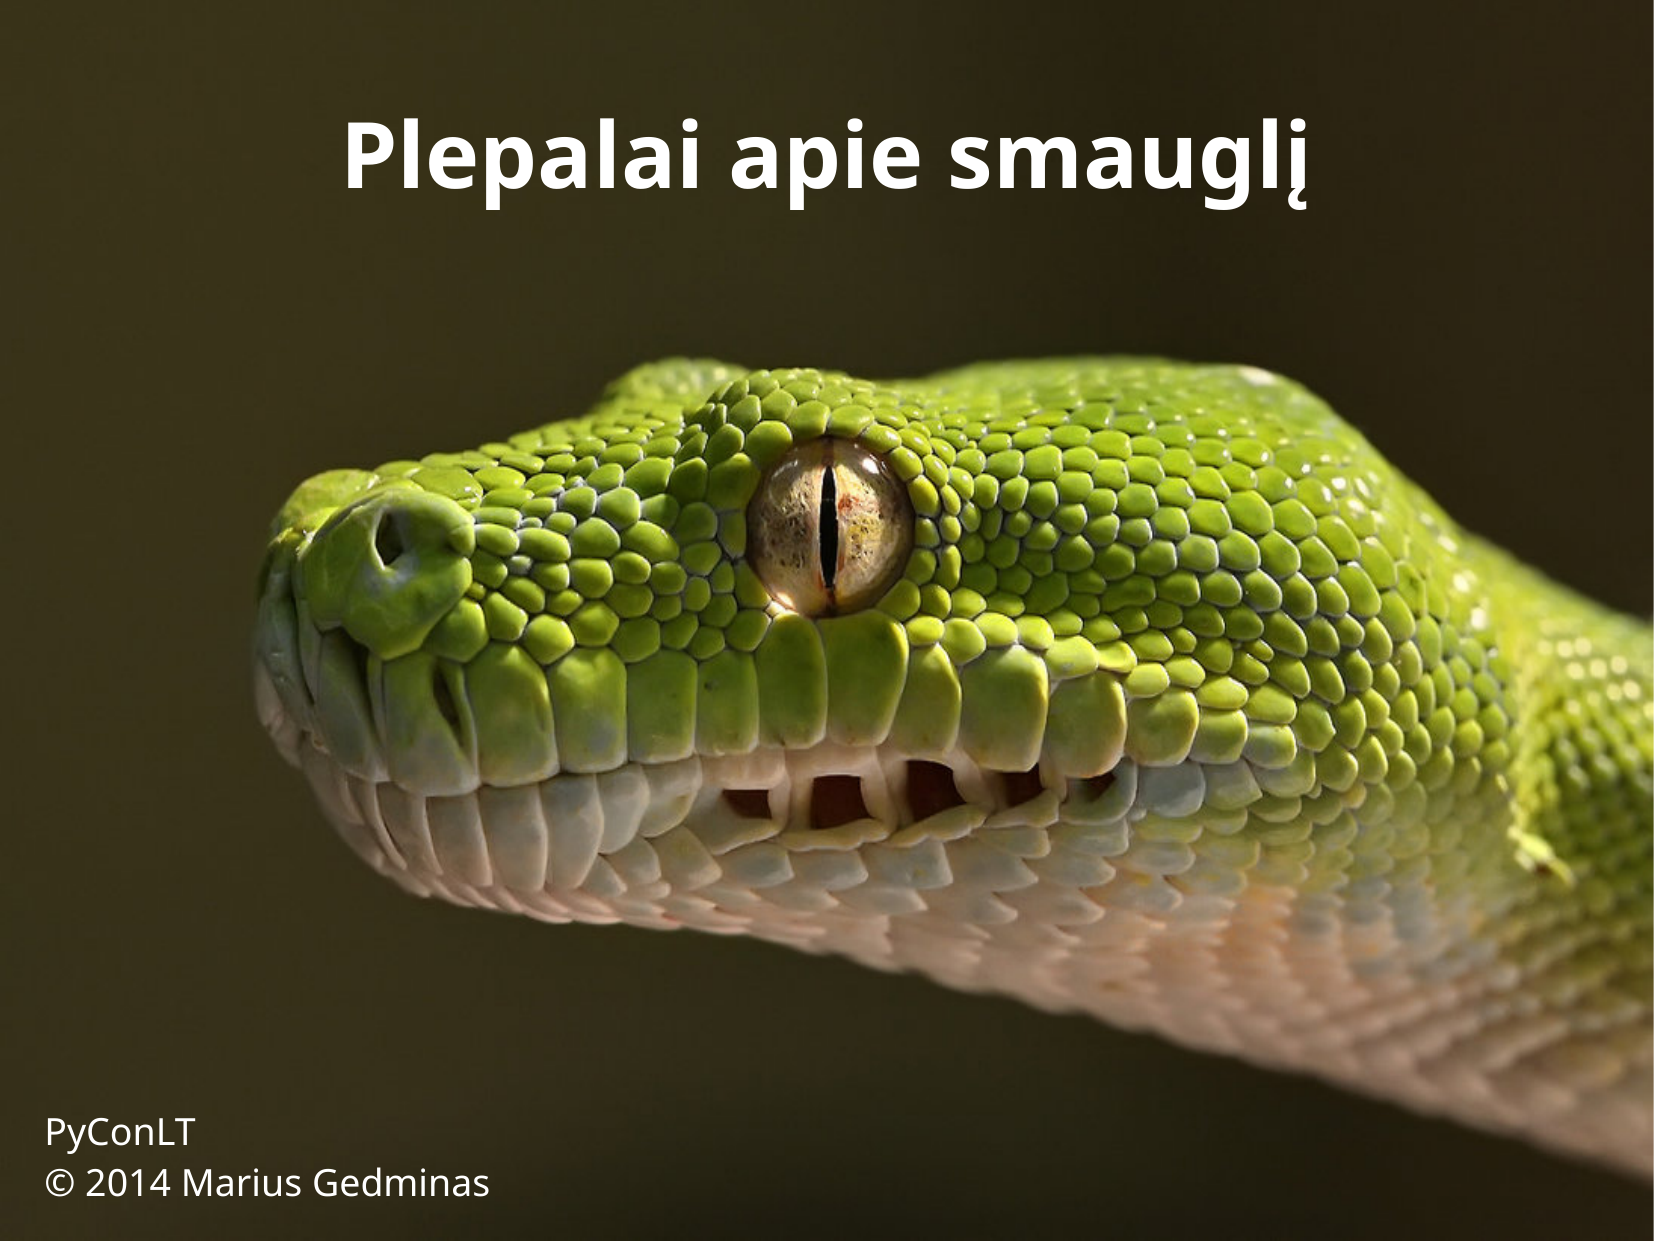

# Plepalai apie smauglį
PyConLT
© 2014 Marius Gedminas